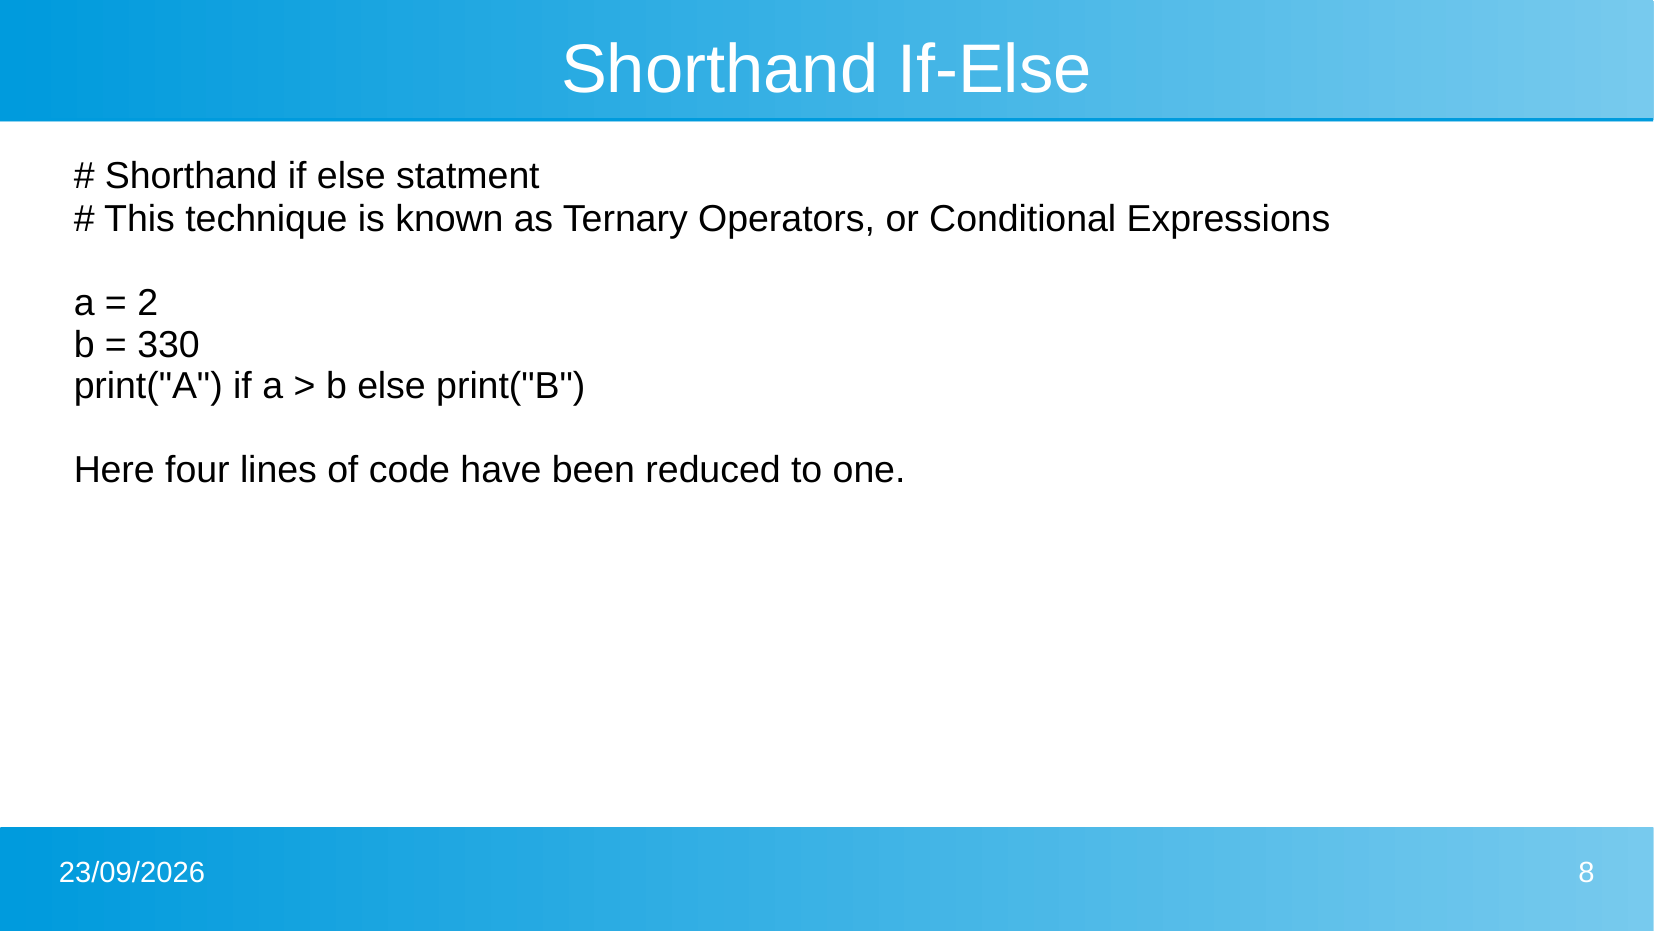

# Shorthand If-Else
# Shorthand if else statment
# This technique is known as Ternary Operators, or Conditional Expressions
a = 2
b = 330
print("A") if a > b else print("B")
Here four lines of code have been reduced to one.
8